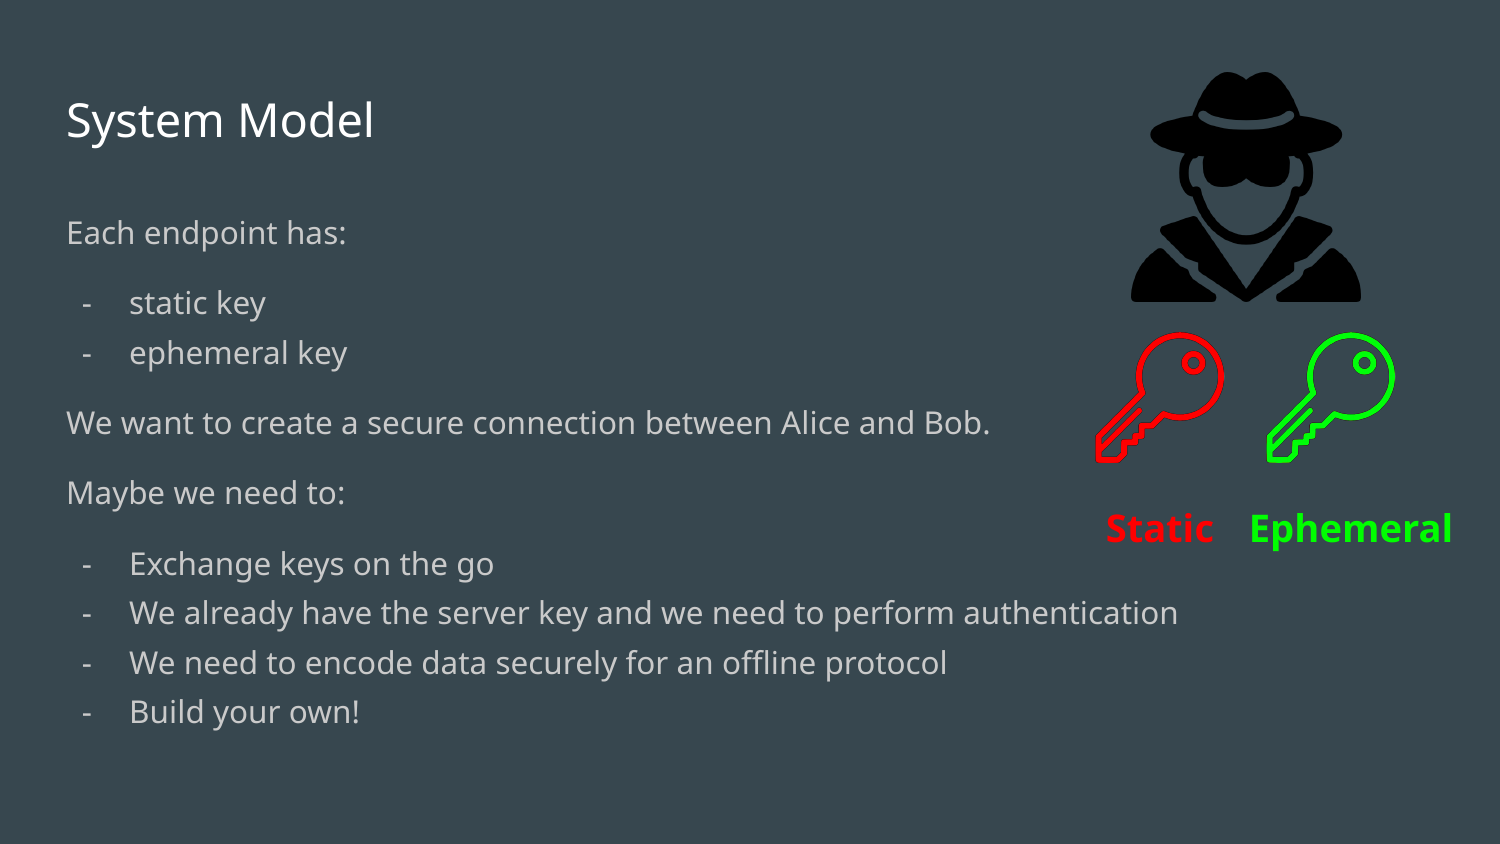

# System Model
Each endpoint has:
static key
ephemeral key
We want to create a secure connection between Alice and Bob.
Maybe we need to:
Exchange keys on the go
We already have the server key and we need to perform authentication
We need to encode data securely for an offline protocol
Build your own!
Static
Ephemeral